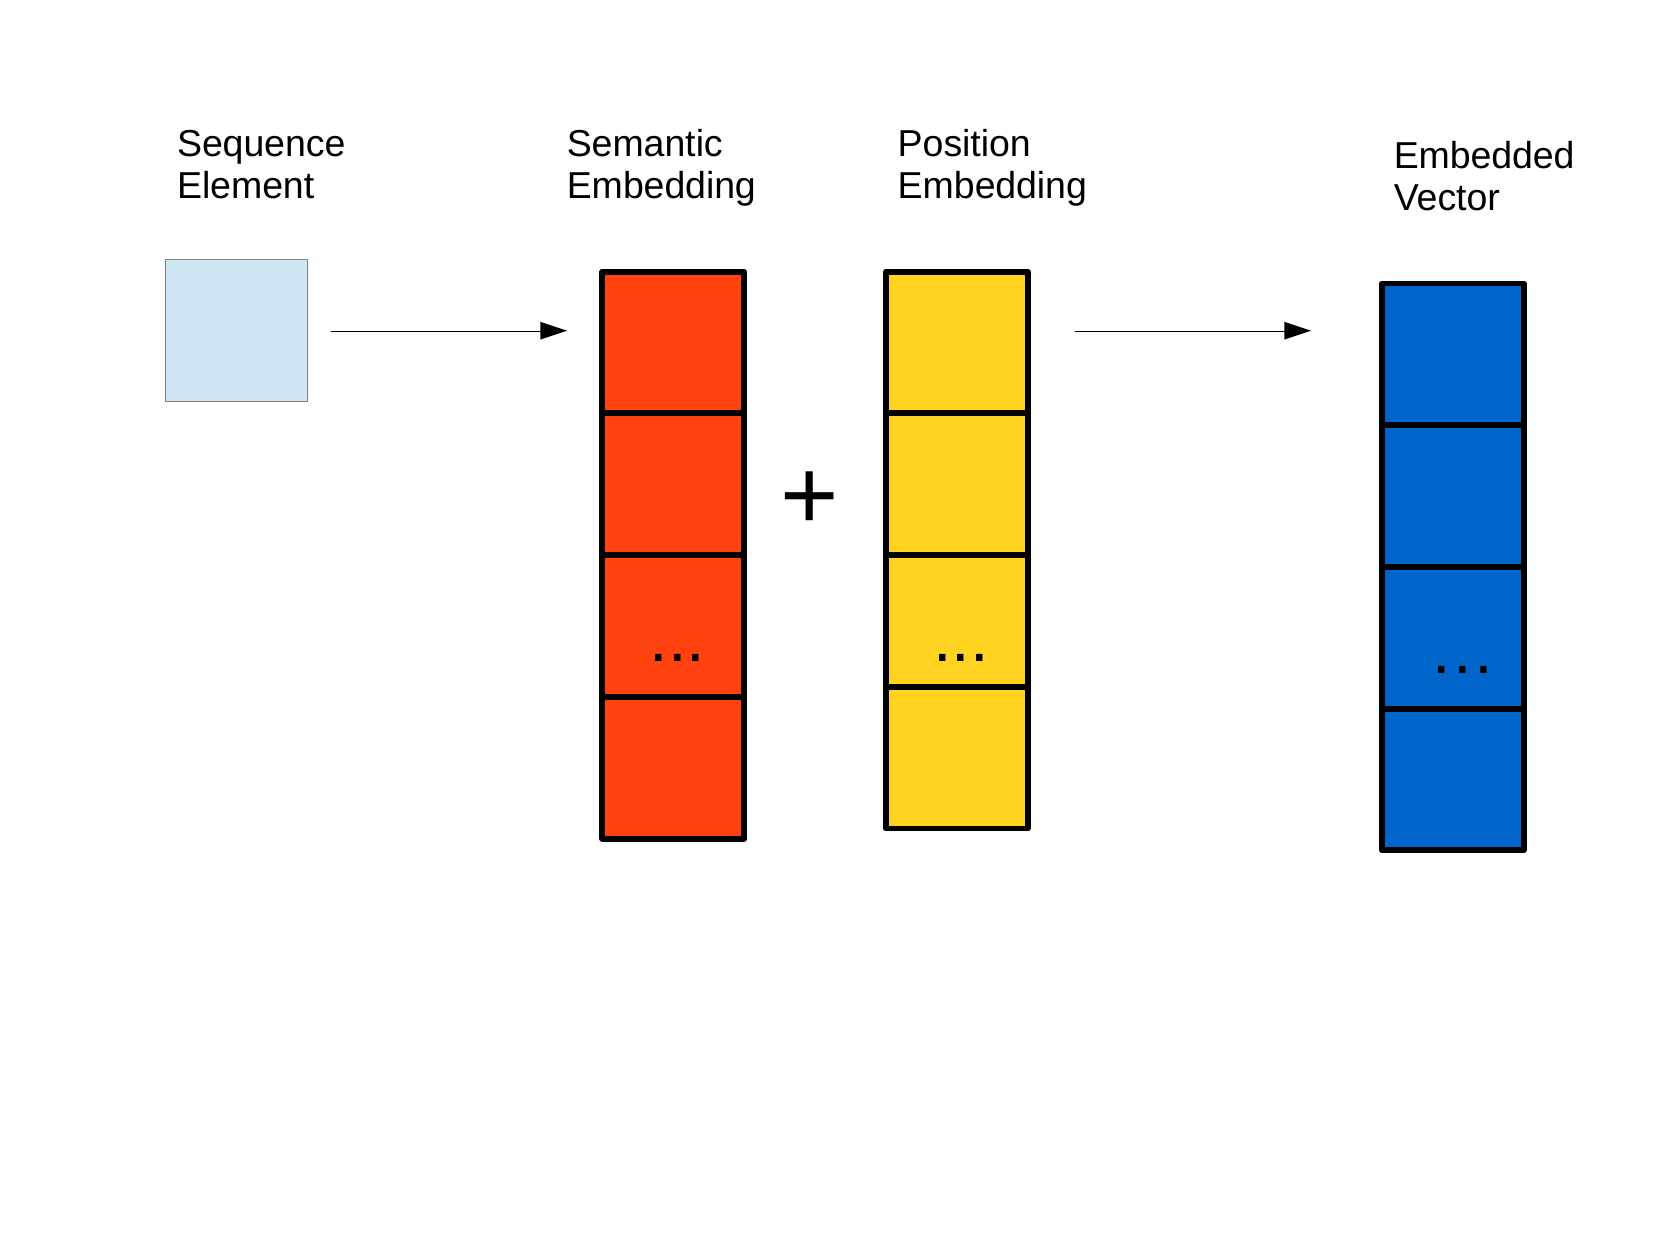

Semantic
Embedding
Position
Embedding
Sequence Element
Embedded
Vector
+
...
...
…